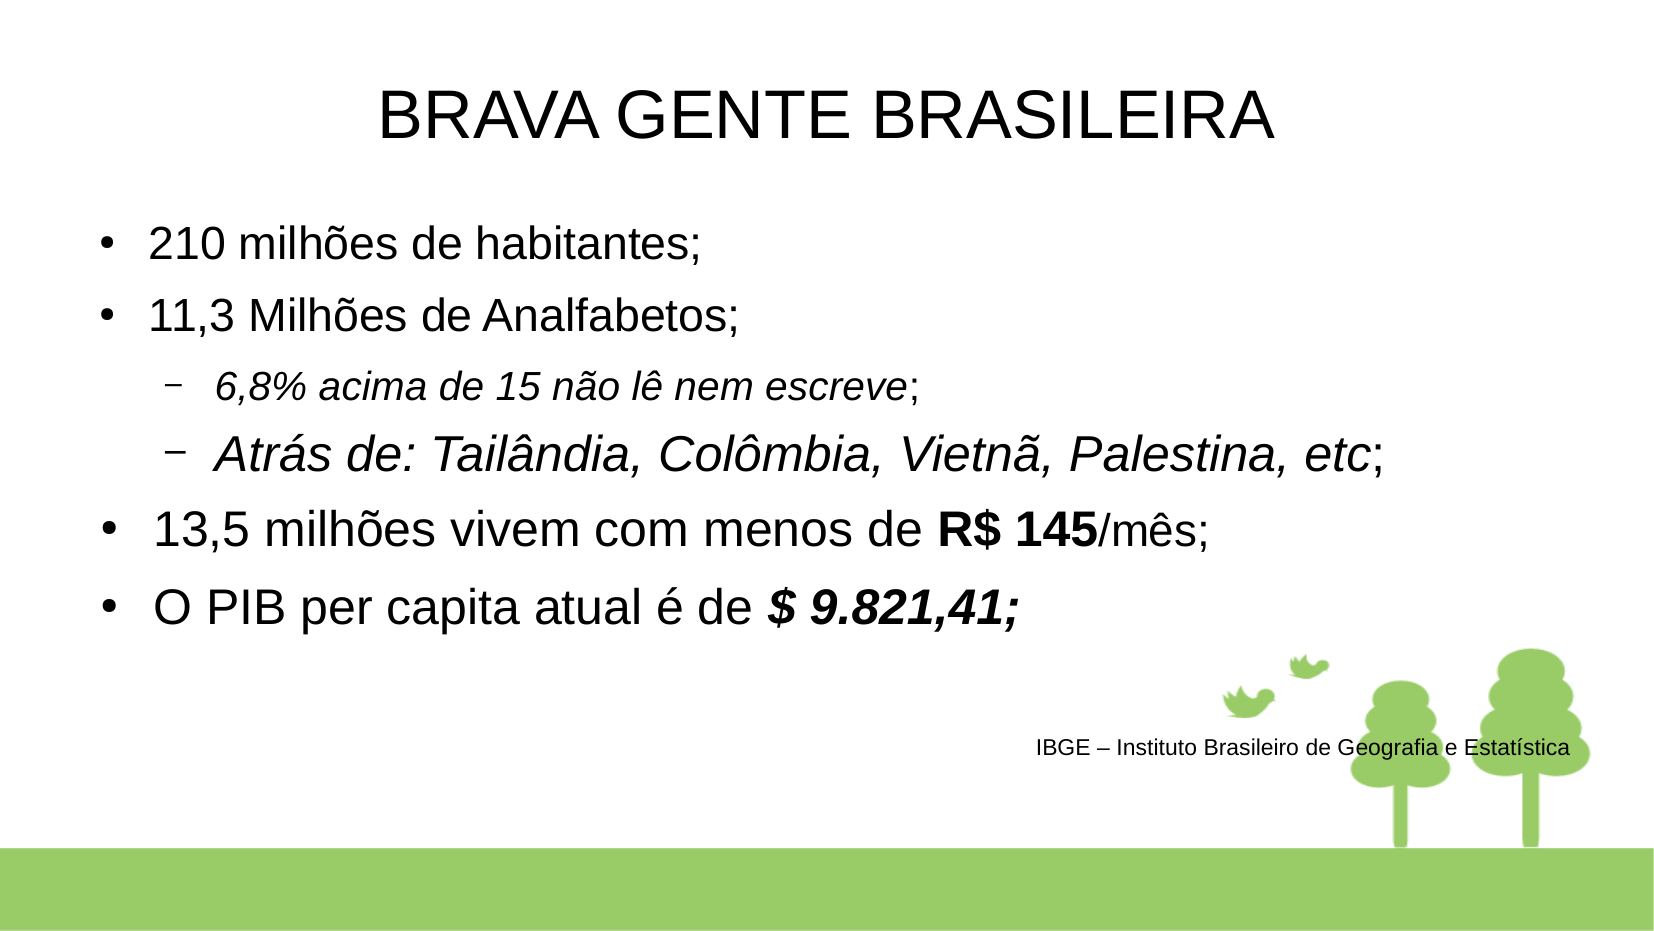

# BRAVA GENTE BRASILEIRA
210 milhões de habitantes;
11,3 Milhões de Analfabetos;
6,8% acima de 15 não lê nem escreve;
Atrás de: Tailândia, Colômbia, Vietnã, Palestina, etc;
13,5 milhões vivem com menos de R$ 145/mês;
O PIB per capita atual é de $ 9.821,41;
IBGE – Instituto Brasileiro de Geografia e Estatística